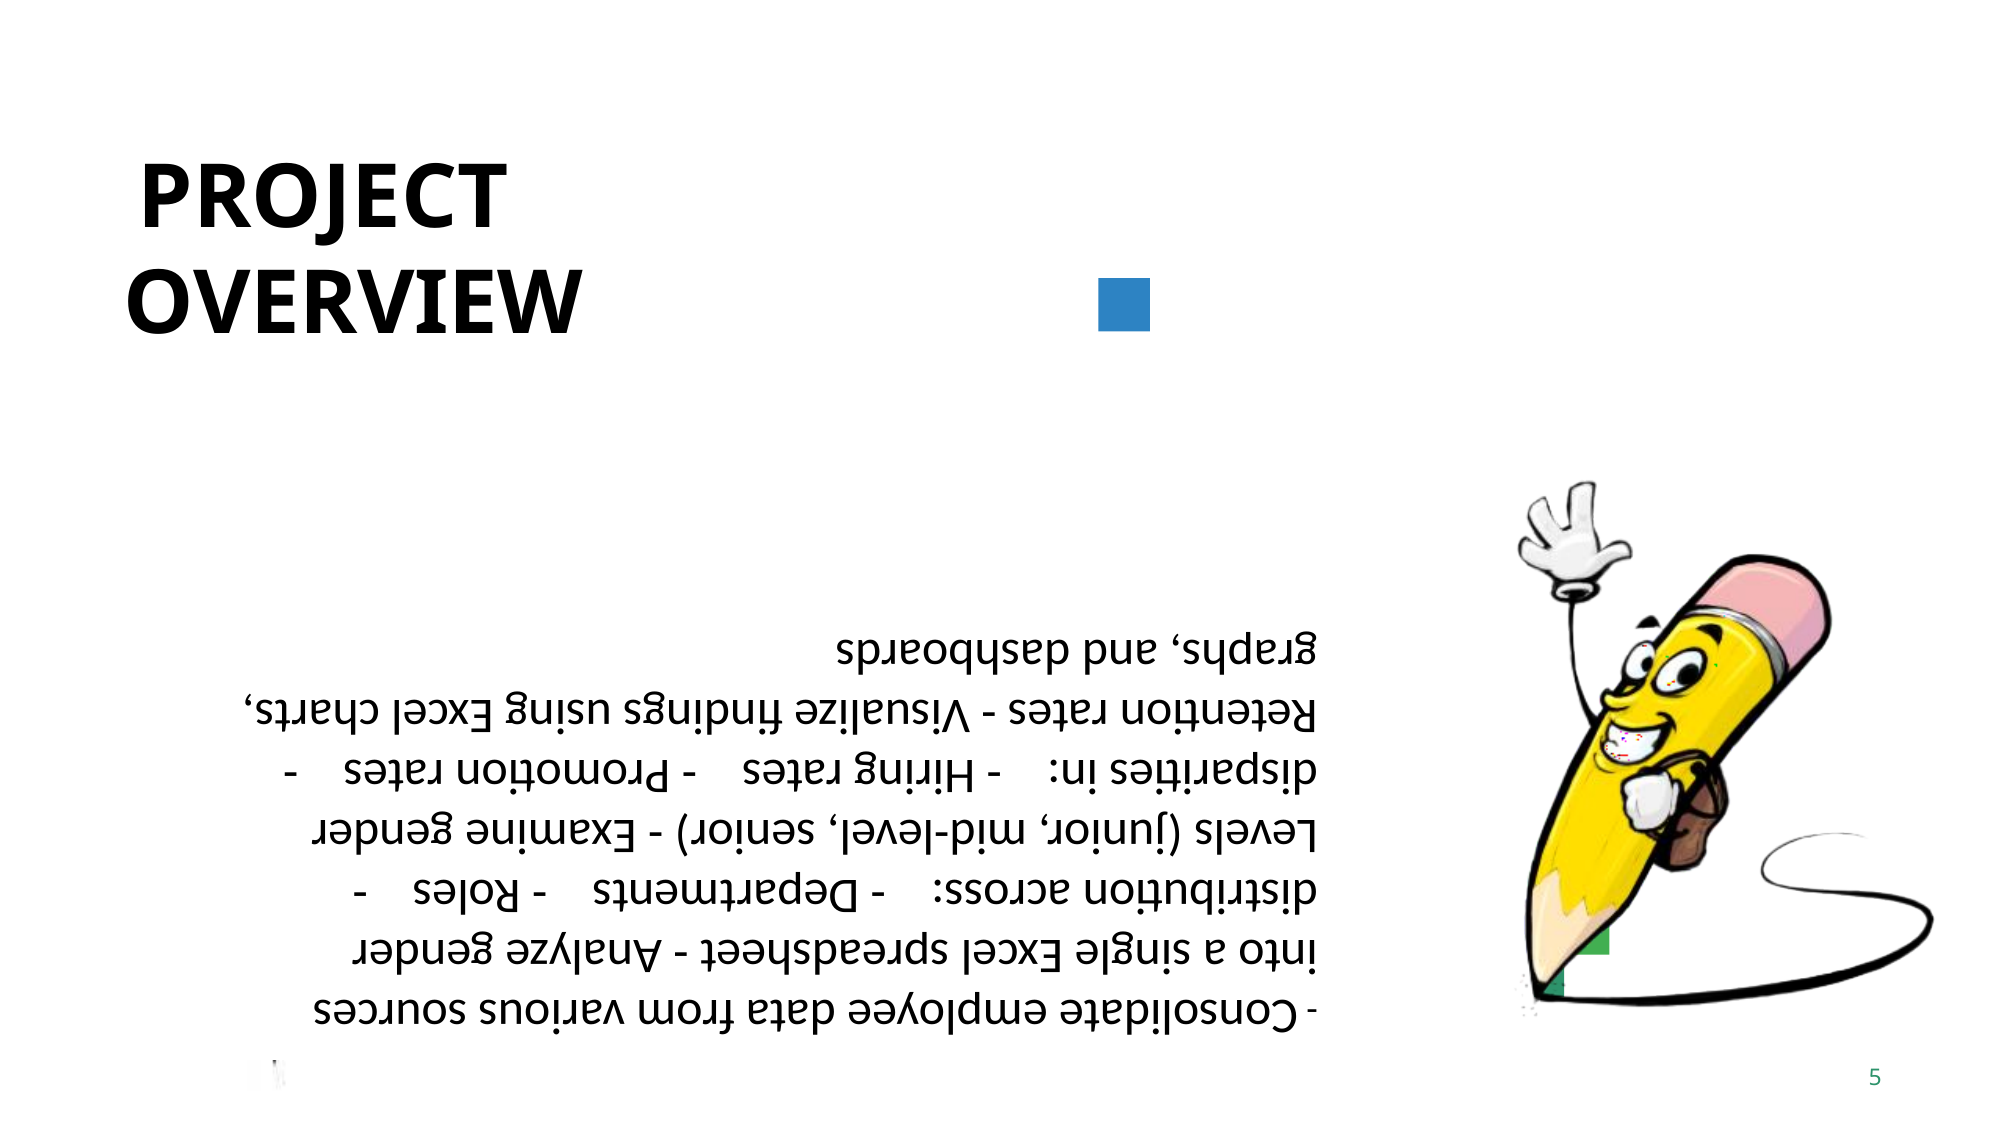

# PROJECT	OVERVIEW
- Consolidate employee data from various sources into a single Excel spreadsheet - Analyze gender distribution across: - Departments - Roles - Levels (junior, mid-level, senior) - Examine gender disparities in: - Hiring rates - Promotion rates - Retention rates - Visualize findings using Excel charts, graphs, and dashboards